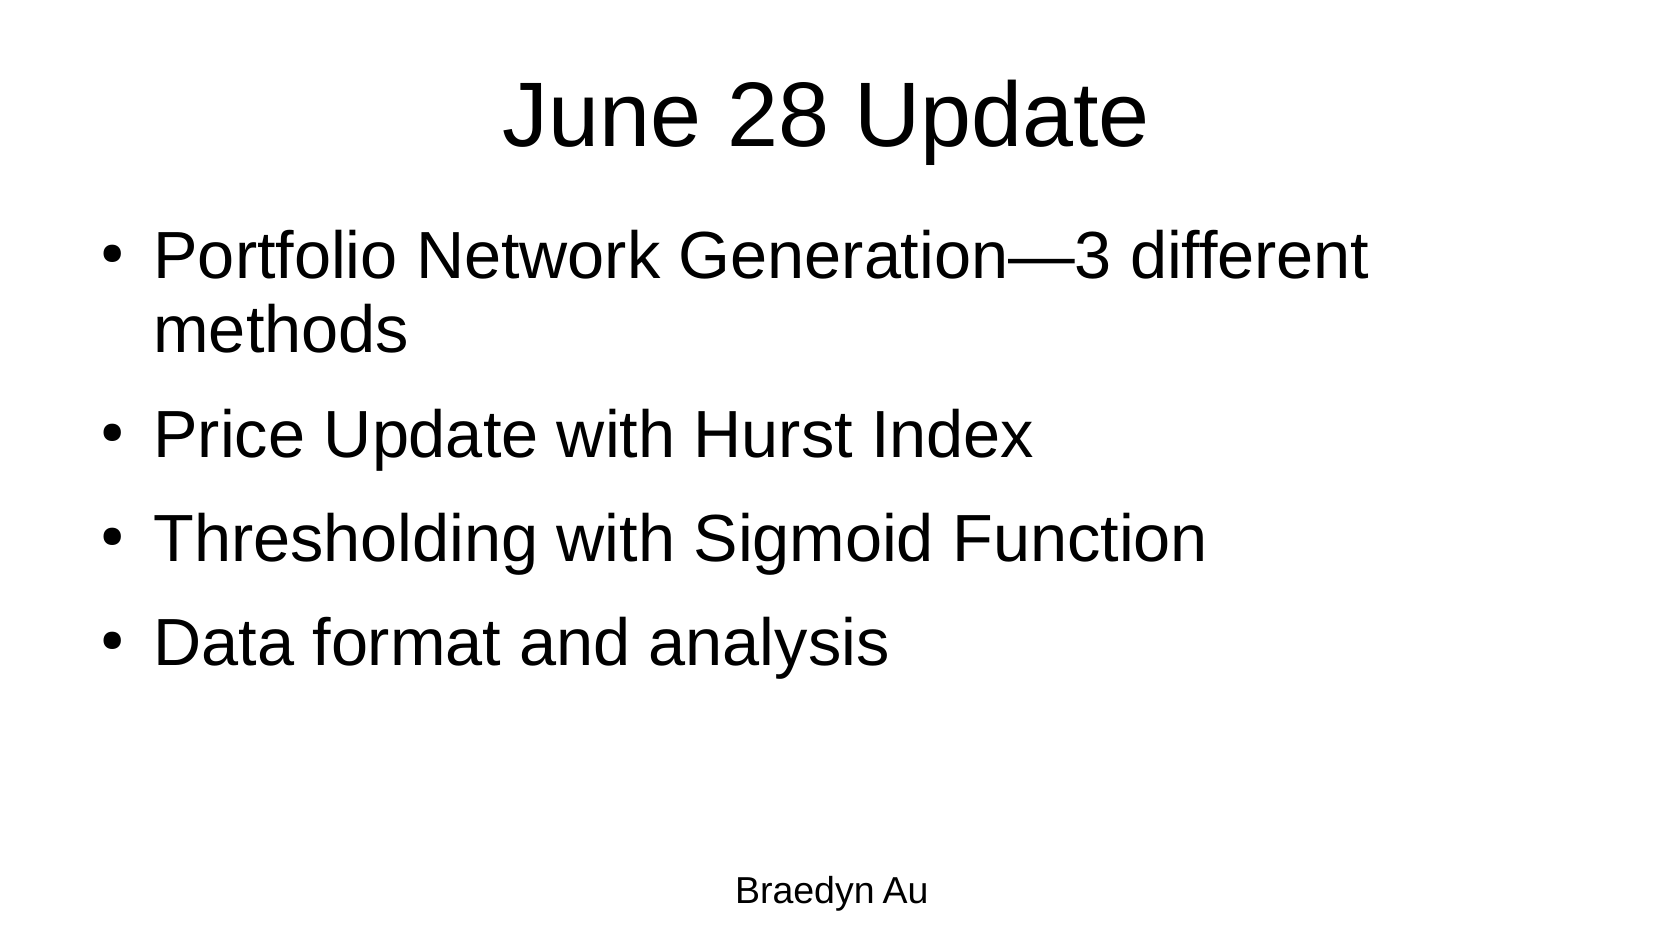

# June 28 Update
Portfolio Network Generation—3 different methods
Price Update with Hurst Index
Thresholding with Sigmoid Function
Data format and analysis
Braedyn Au